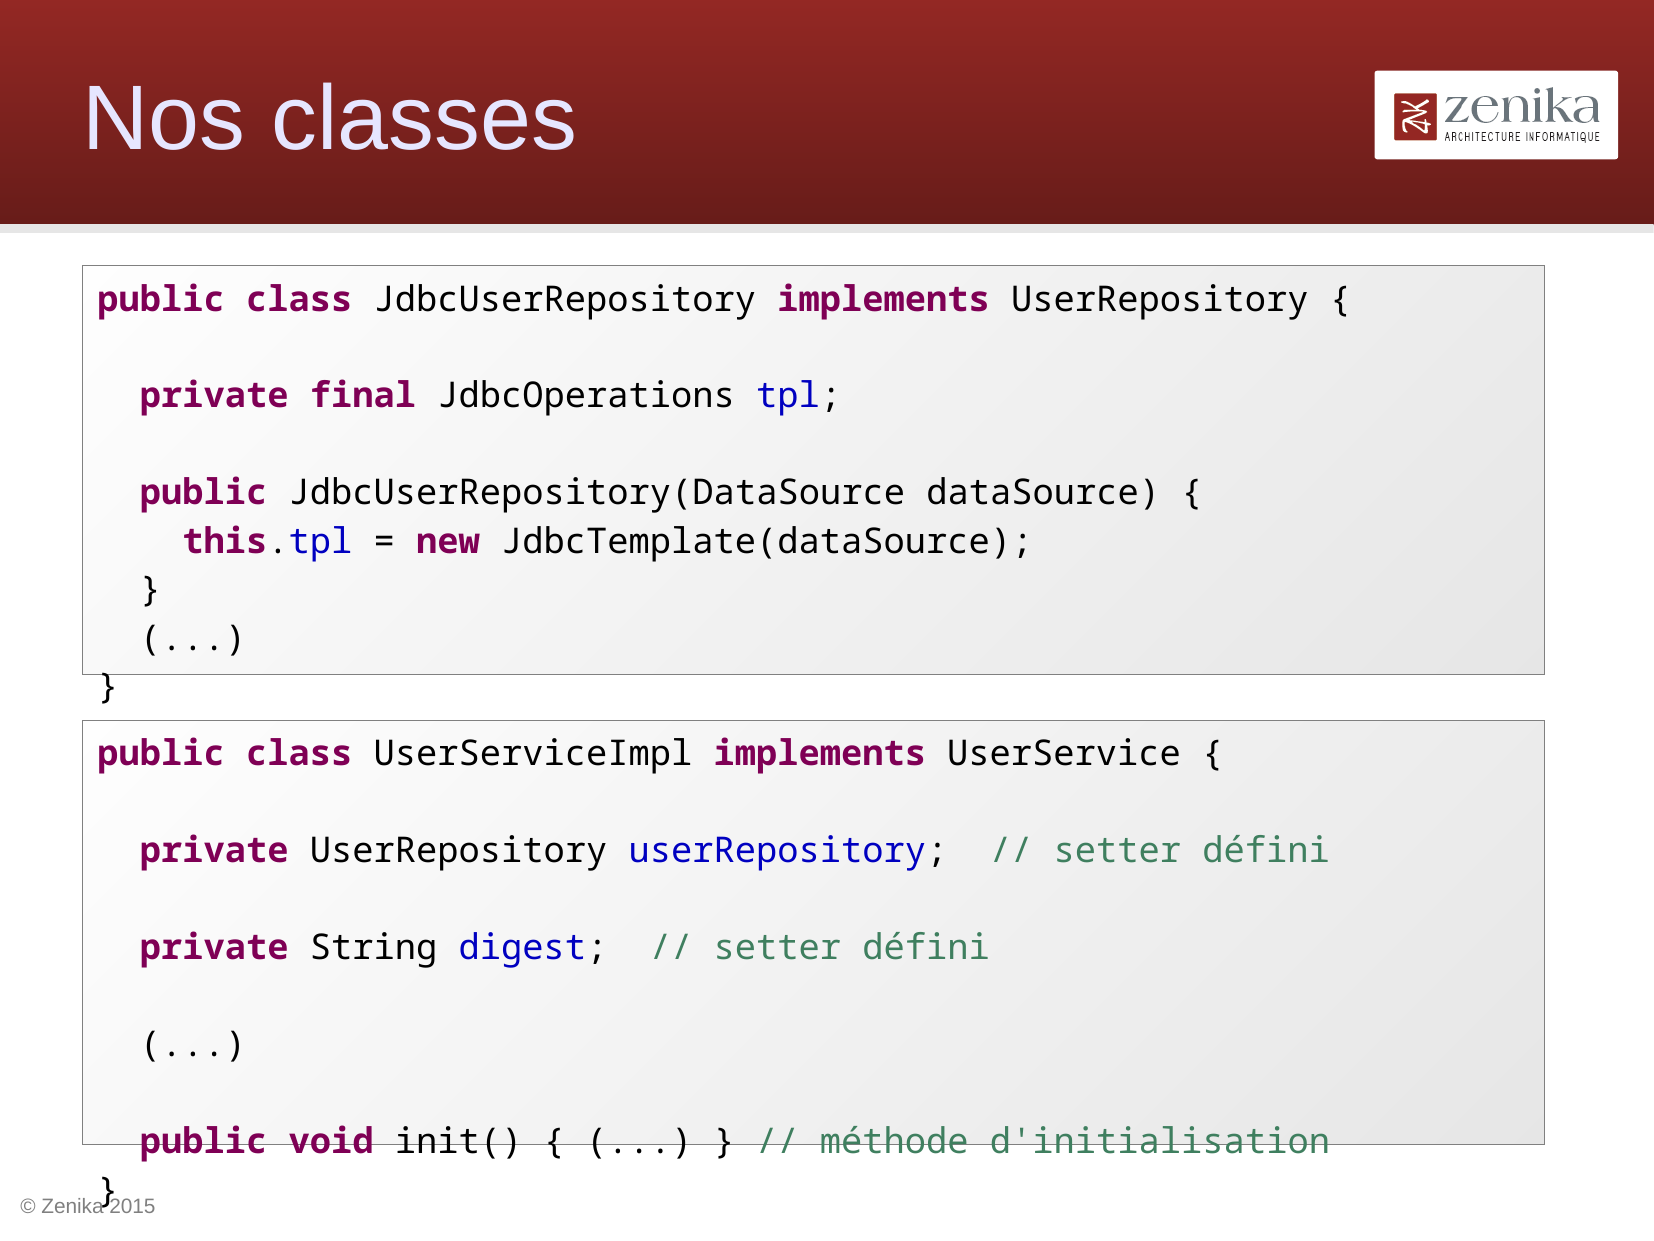

# Nos classes
public class JdbcUserRepository implements UserRepository {
 private final JdbcOperations tpl;
 public JdbcUserRepository(DataSource dataSource) {
 this.tpl = new JdbcTemplate(dataSource);
 }
 (...)
}
public class UserServiceImpl implements UserService {
 private UserRepository userRepository; // setter défini
 private String digest; // setter défini
 (...)
 public void init() { (...) } // méthode d'initialisation
}